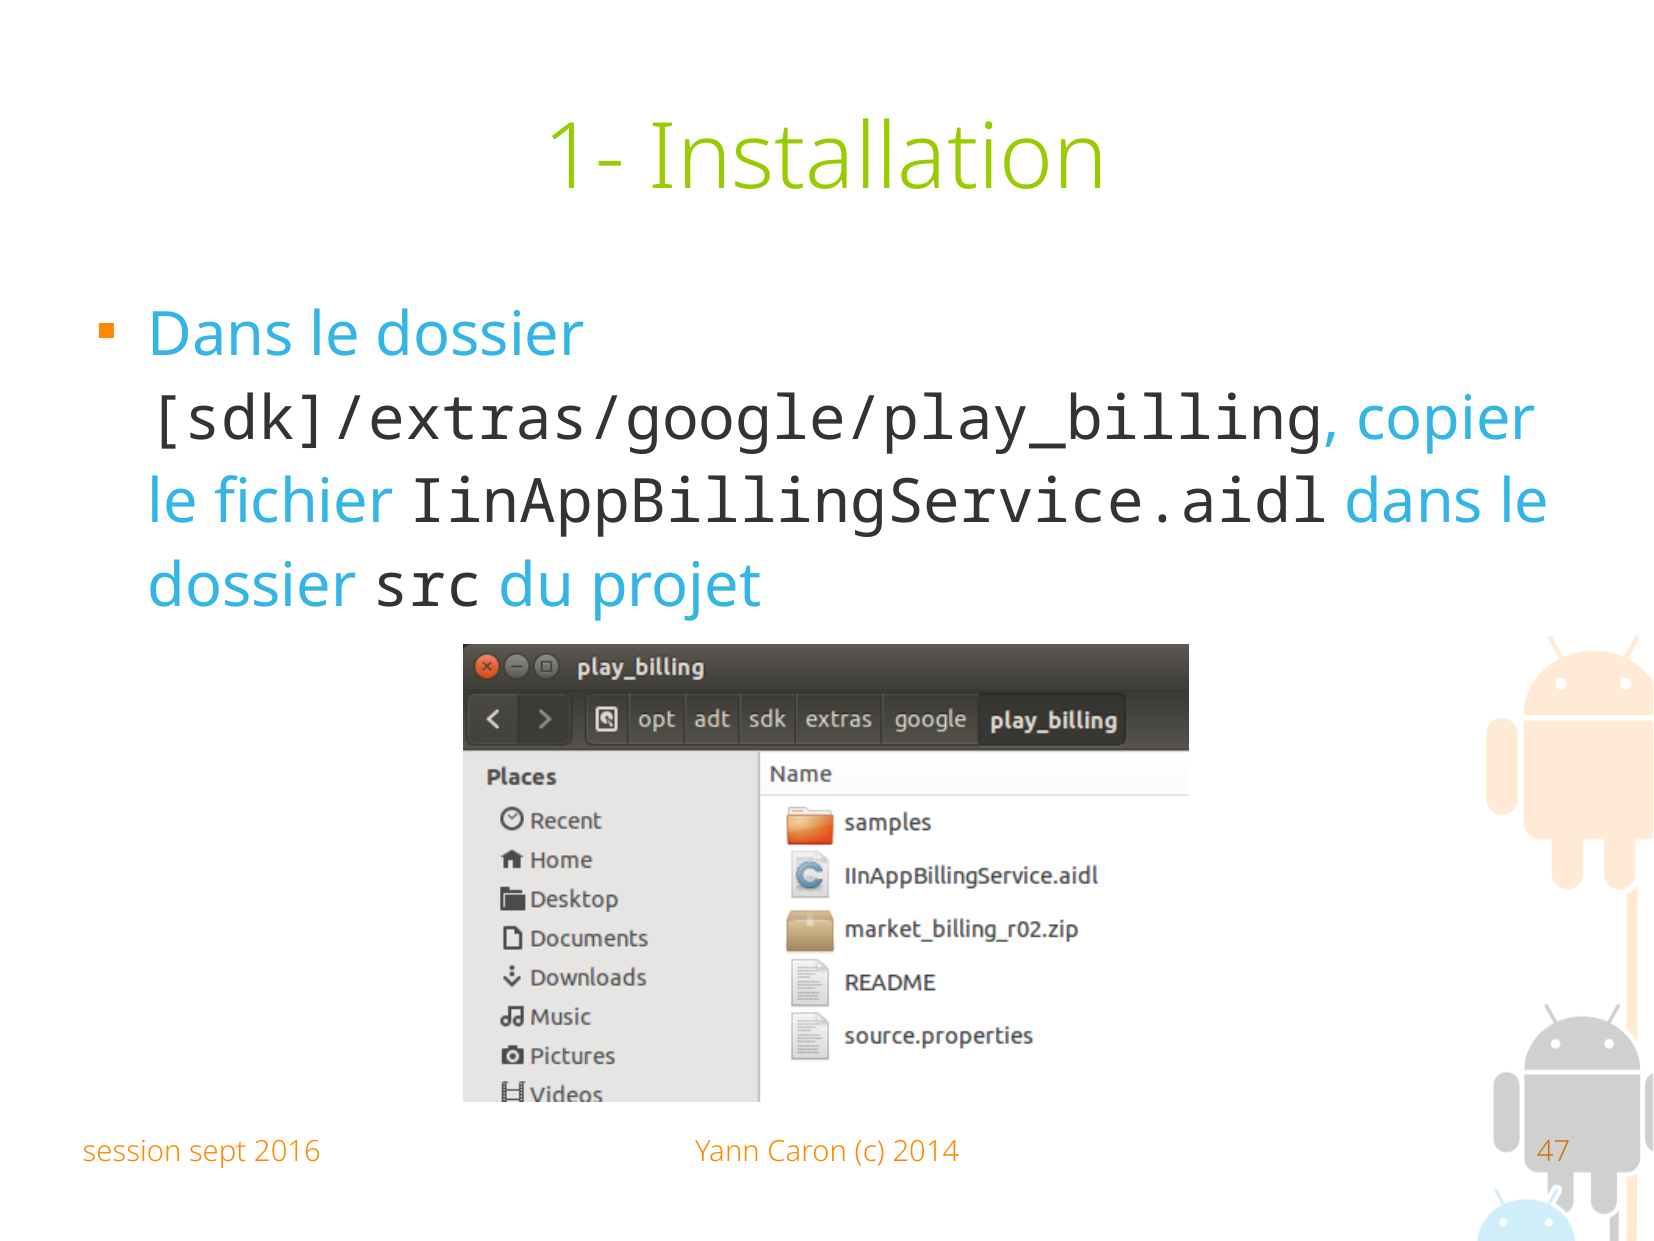

# 1- Installation
Dans le dossier [sdk]/extras/google/play_billing, copier le fichier IinAppBillingService.aidl dans le dossier src du projet
session sept 2016
Yann Caron (c) 2014
47